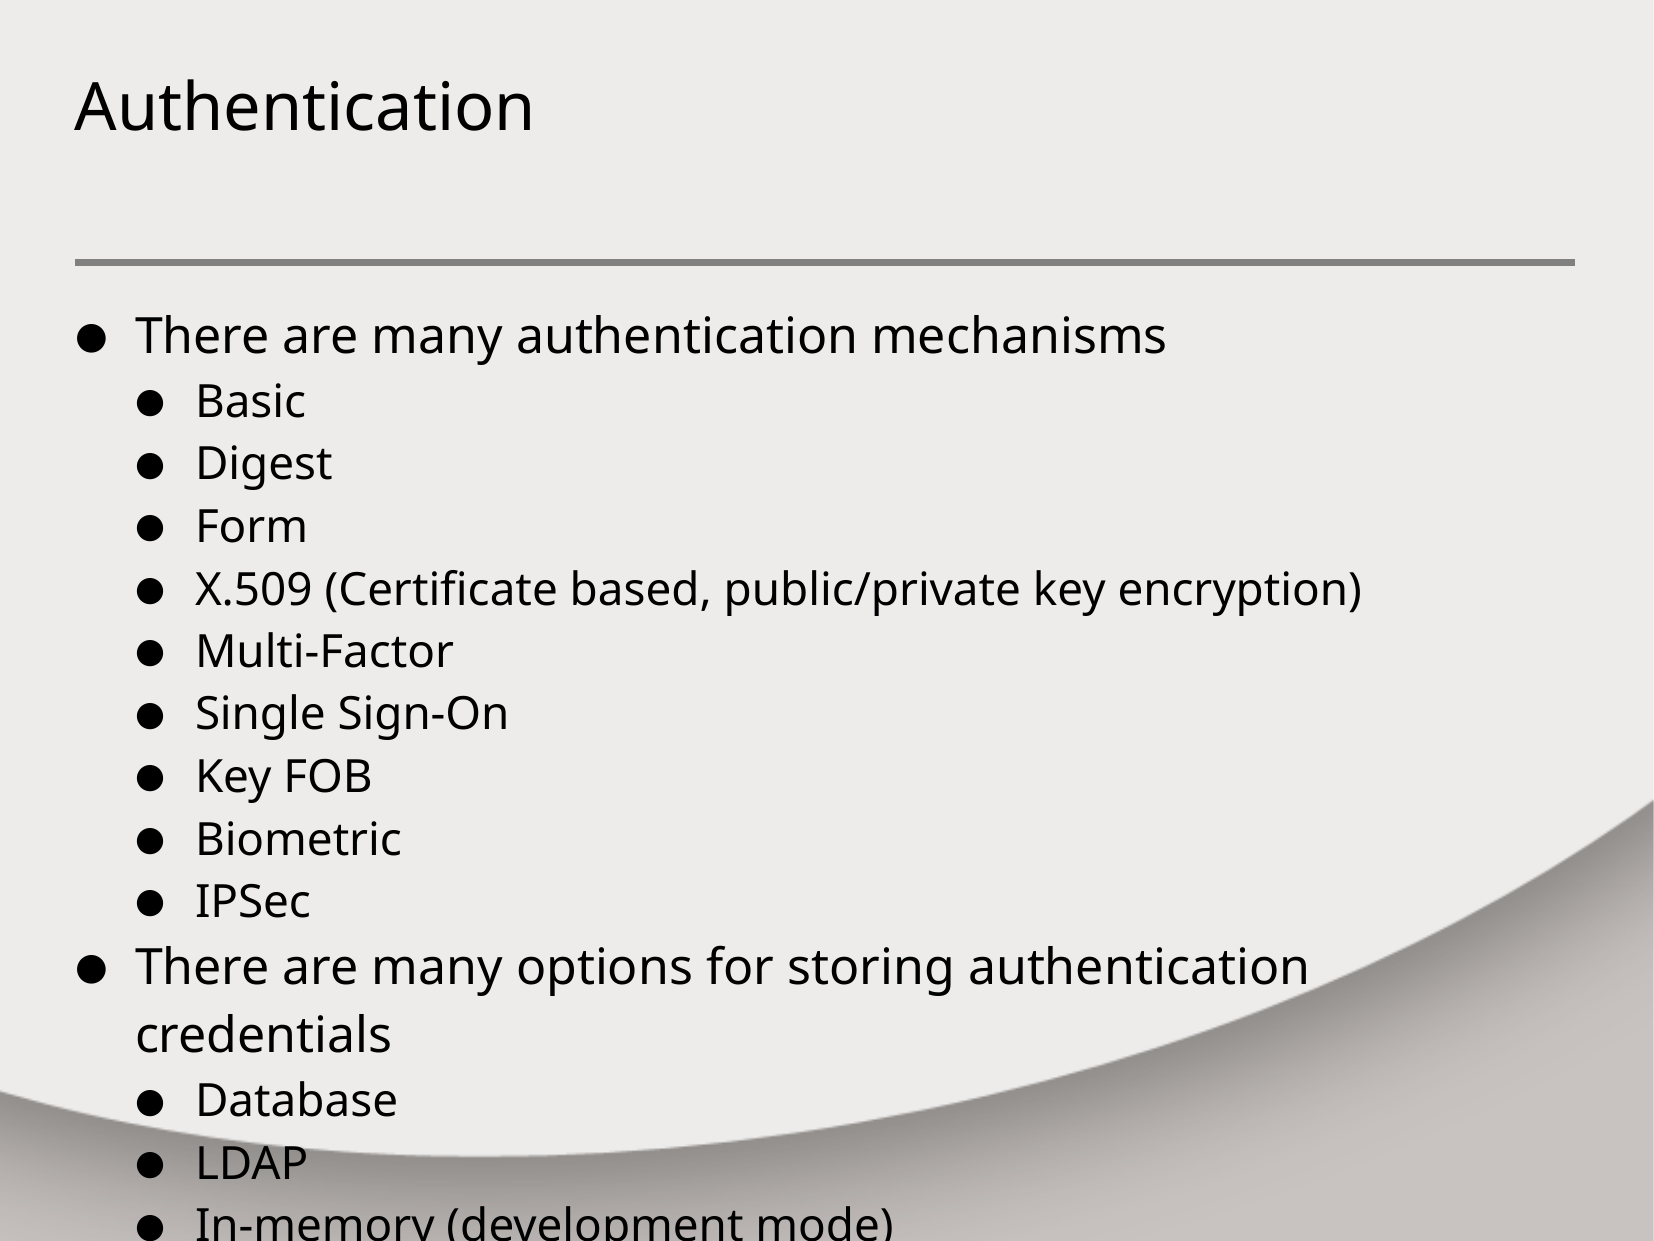

# Authentication
There are many authentication mechanisms
Basic
Digest
Form
X.509 (Certificate based, public/private key encryption)
Multi-Factor
Single Sign-On
Key FOB
Biometric
IPSec
There are many options for storing authentication credentials
Database
LDAP
In-memory (development mode)